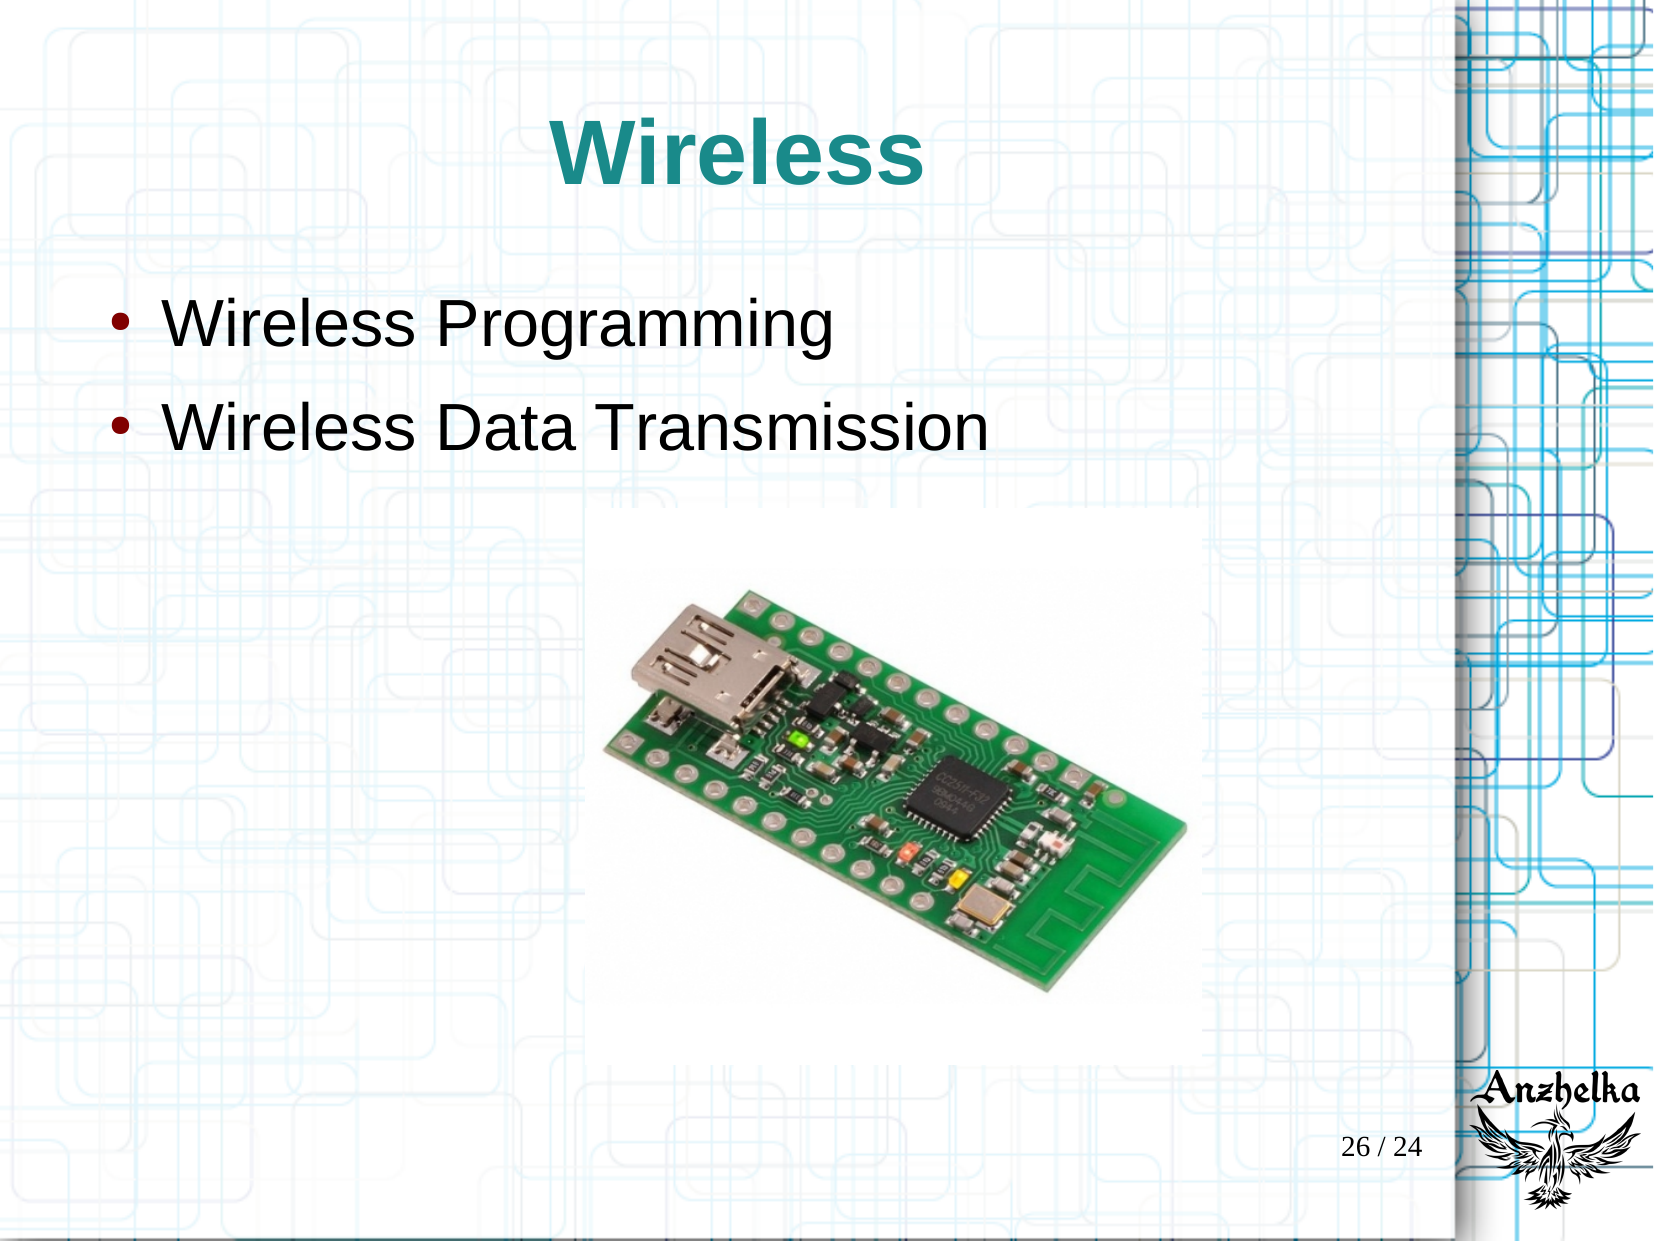

# Wireless
Wireless Programming
Wireless Data Transmission
26